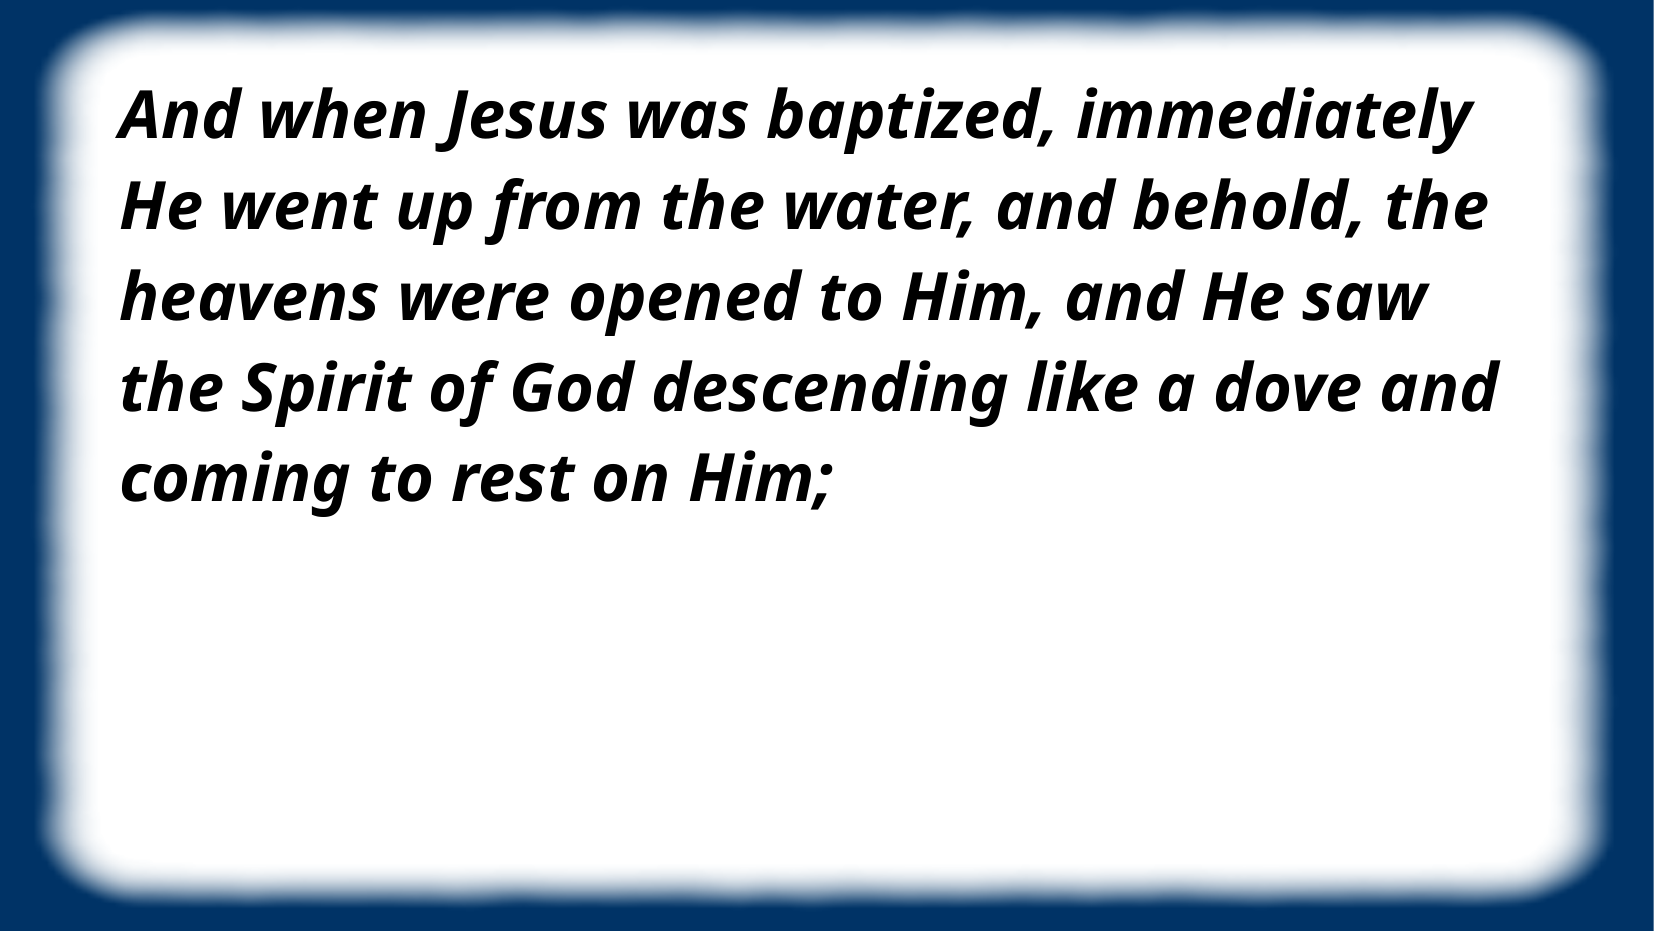

And when Jesus was baptized, immediately He went up from the water, and behold, the heavens were opened to Him, and He saw the Spirit of God descending like a dove and coming to rest on Him;